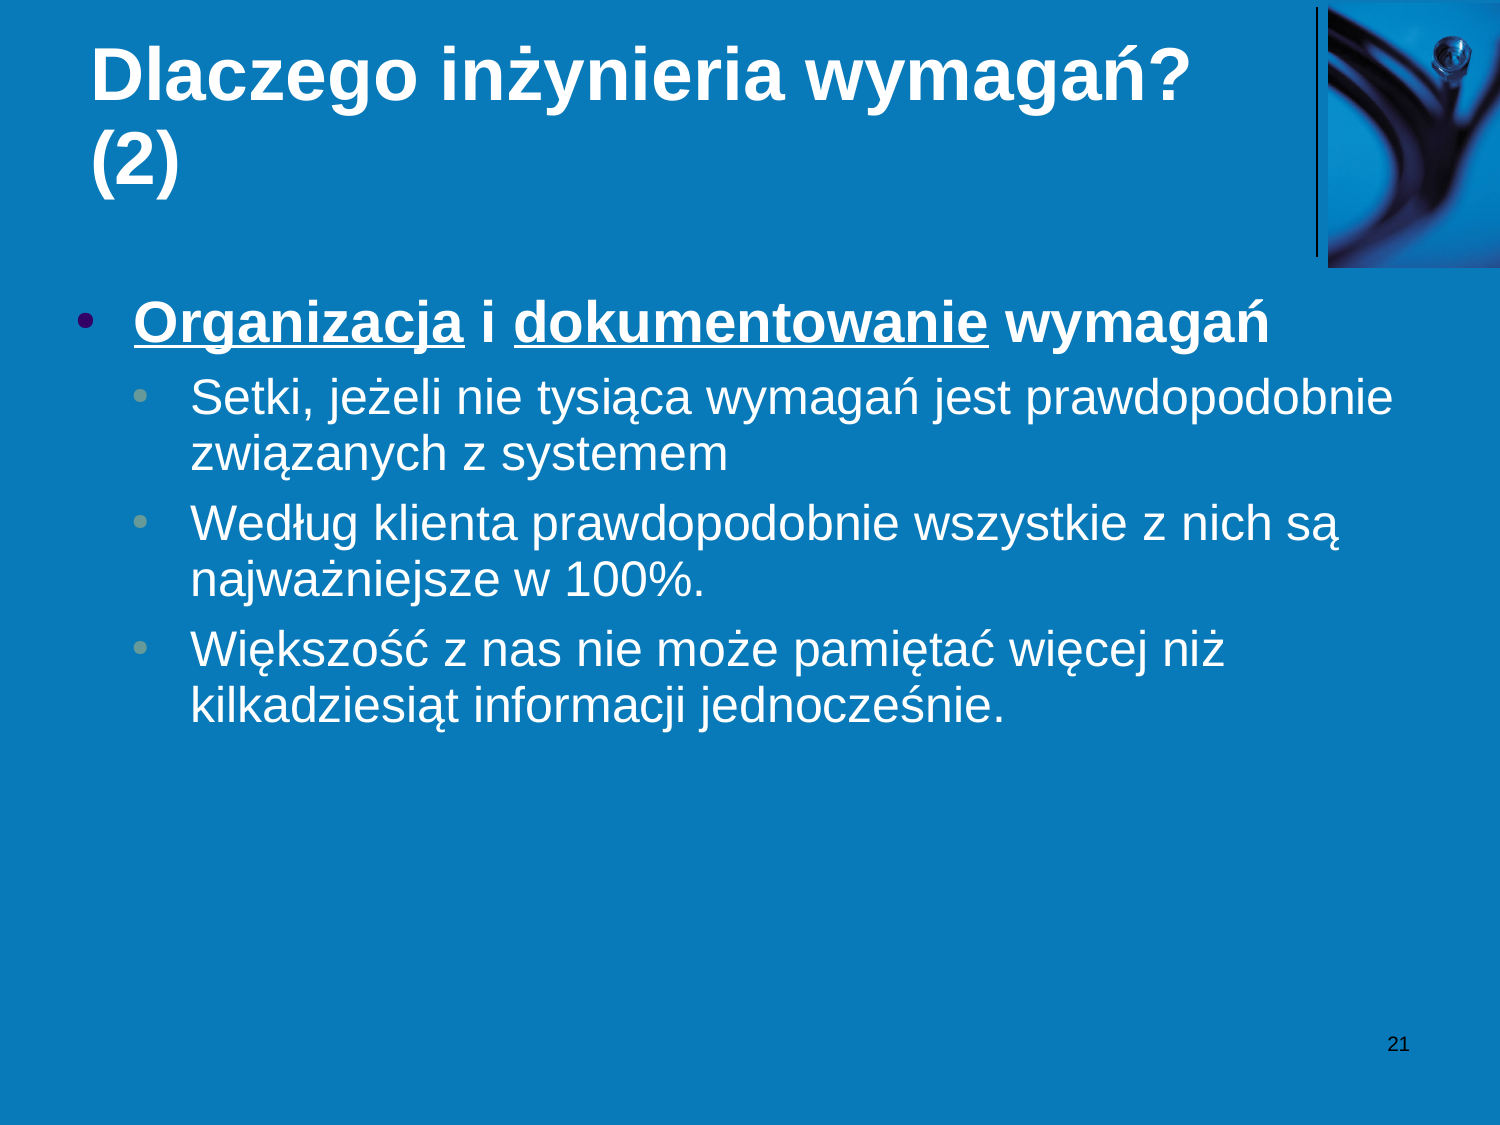

# Dlaczego inżynieria wymagań? (2)
Organizacja i dokumentowanie wymagań
Setki, jeżeli nie tysiąca wymagań jest prawdopodobnie związanych z systemem
Według klienta prawdopodobnie wszystkie z nich są najważniejsze w 100%.
Większość z nas nie może pamiętać więcej niż kilkadziesiąt informacji jednocześnie.
21